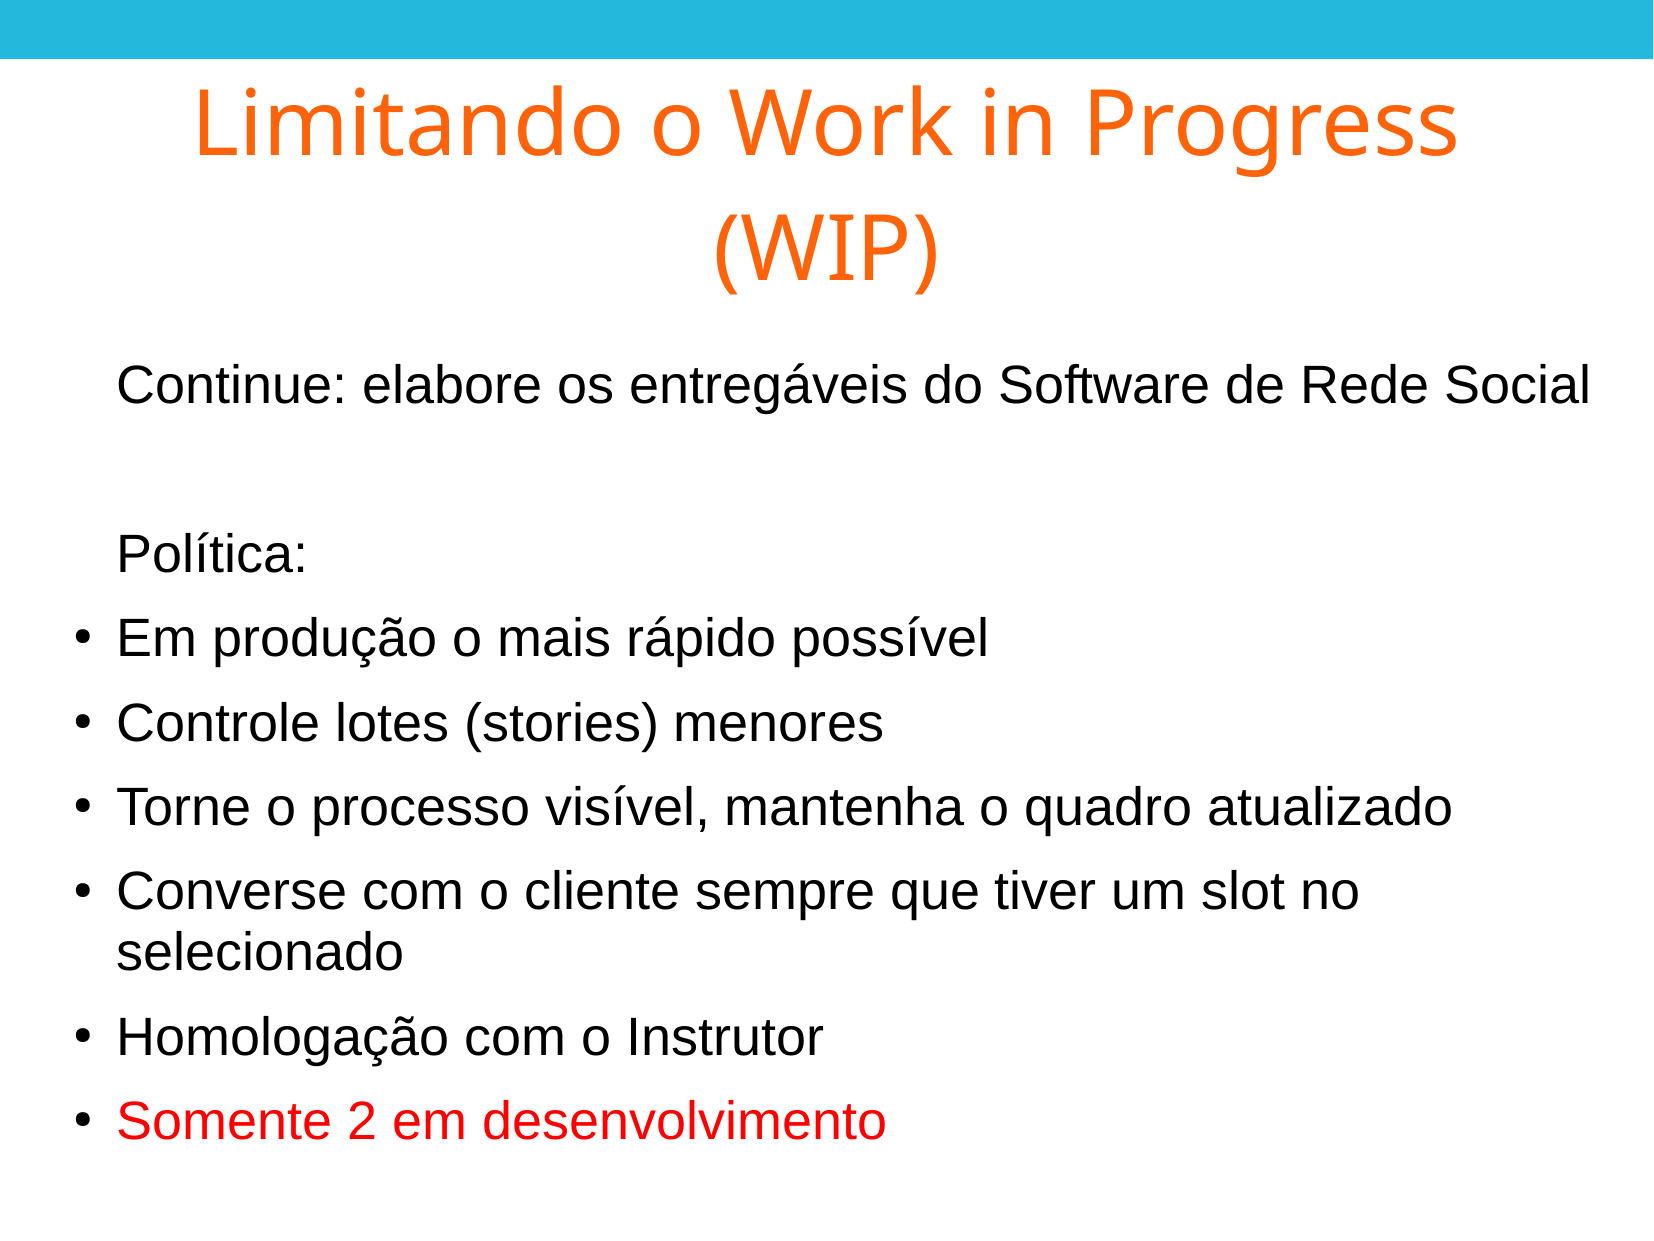

# Limitando o Work in Progress (WIP)
Continue: elabore os entregáveis do Software de Rede Social
Política:
Em produção o mais rápido possível
Controle lotes (stories) menores
Torne o processo visível, mantenha o quadro atualizado
Converse com o cliente sempre que tiver um slot no selecionado
Homologação com o Instrutor
Somente 2 em desenvolvimento